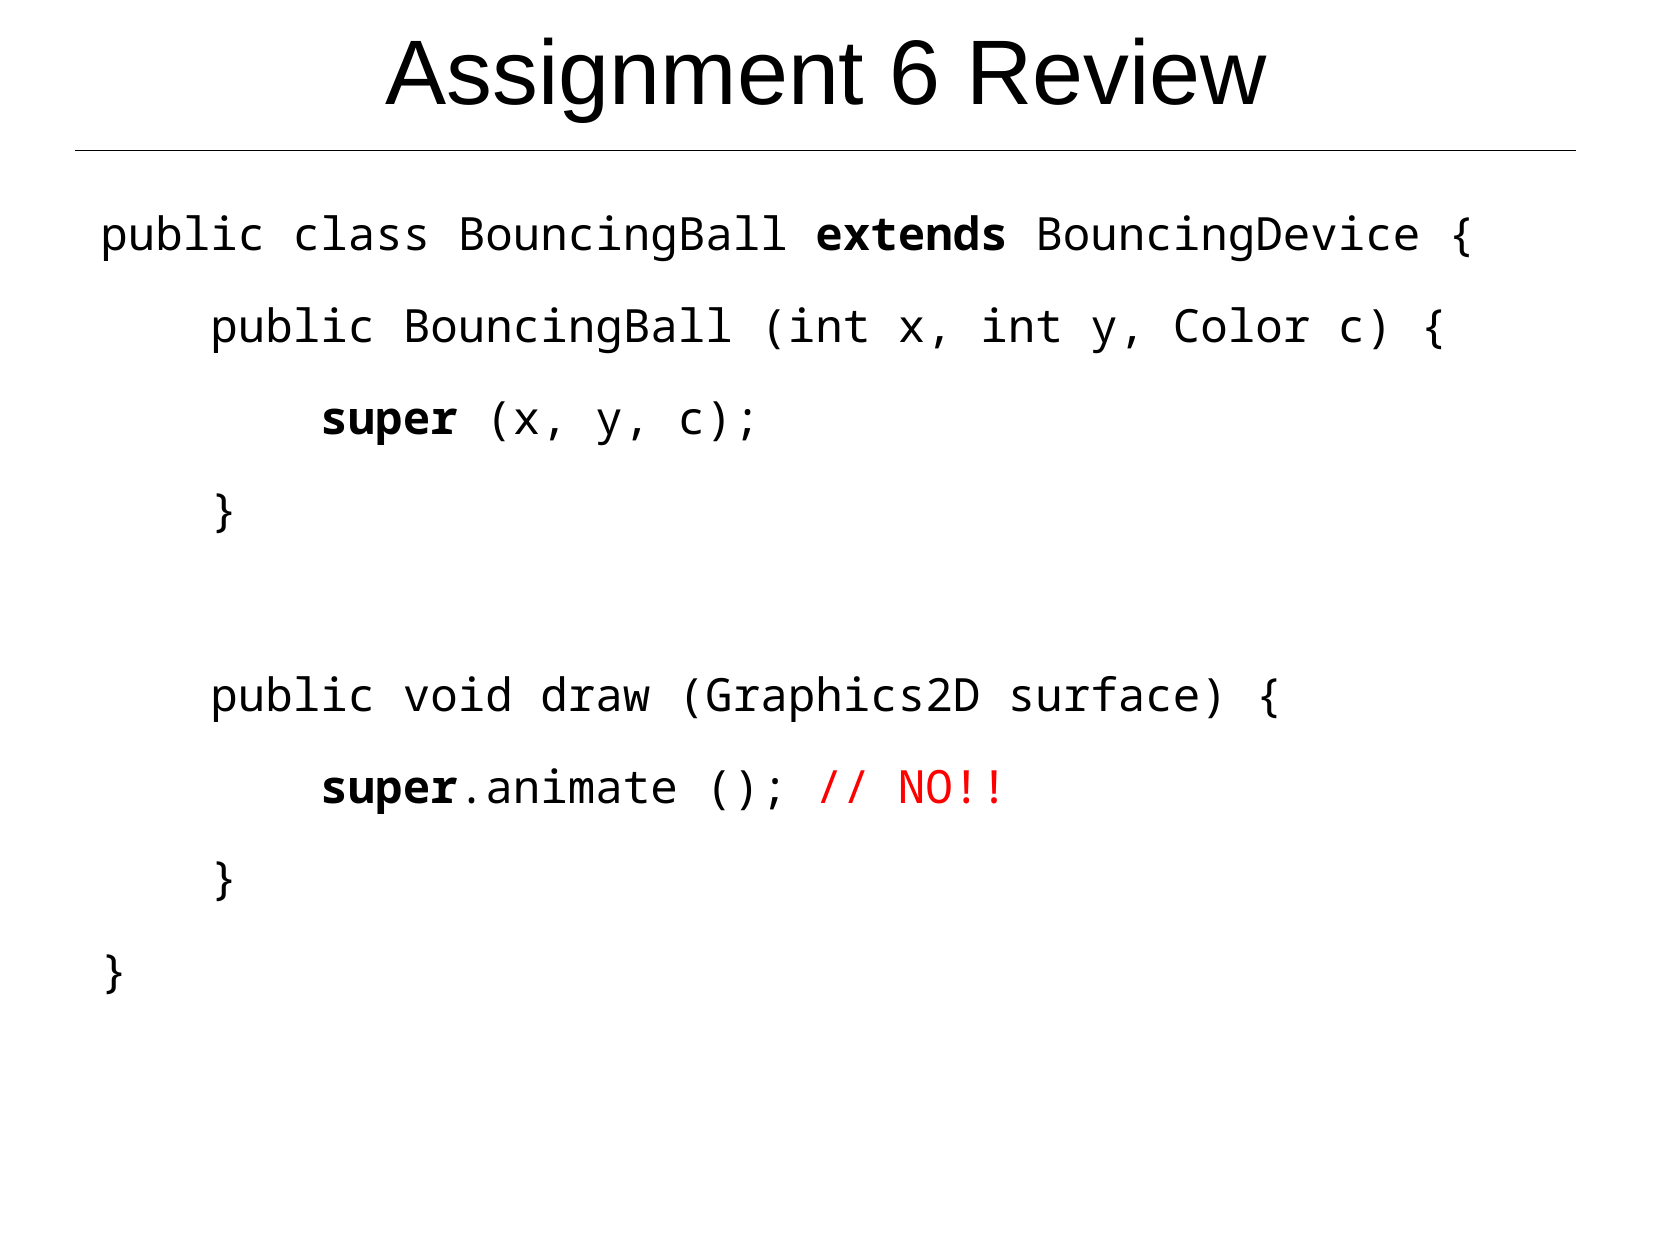

# Assignment 6 Review
public class BouncingBall extends BouncingDevice {
 public BouncingBall (int x, int y, Color c) {
 super (x, y, c);
 }
 public void draw (Graphics2D surface) {
 super.animate (); // NO!!
 }
}